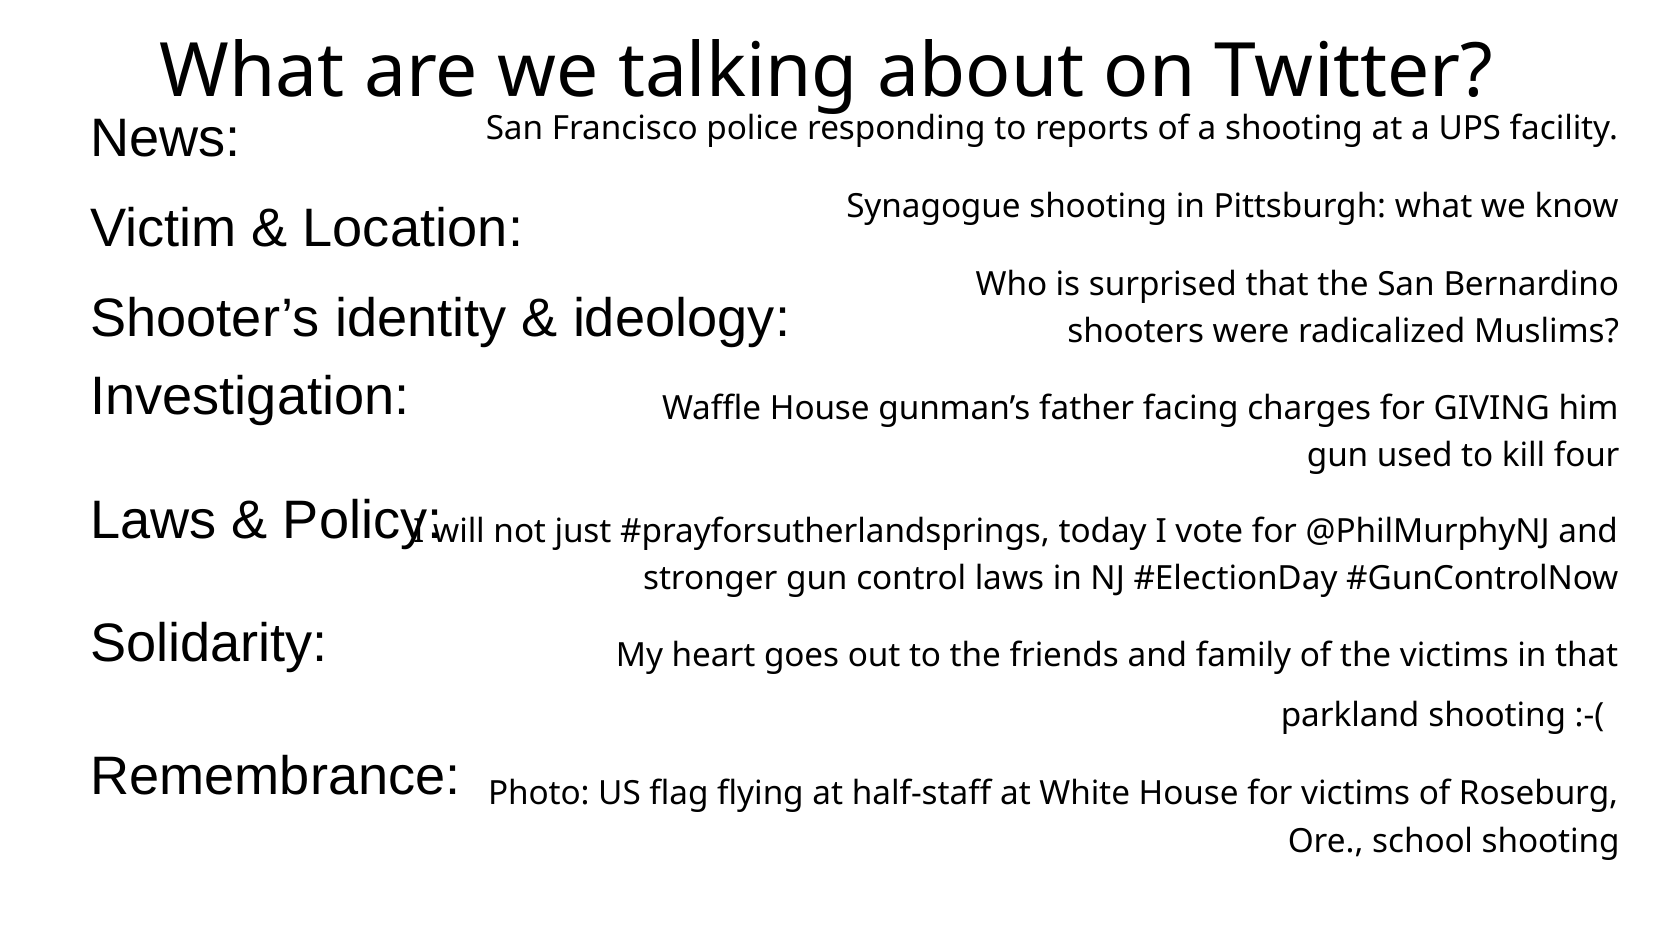

# What are we talking about on Twitter?
	San Francisco police responding to reports of a shooting at a UPS facility.
	Synagogue shooting in Pittsburgh: what we know
 								Who is surprised that the San Bernardino shooters were radicalized Muslims?
 				Waffle House gunman’s father facing charges for GIVING him gun used to kill four
 	 I will not just #prayforsutherlandsprings, today I vote for @PhilMurphyNJ and stronger gun control laws in NJ #ElectionDay #GunControlNow
		 My heart goes out to the friends and family of the victims in that parkland shooting :-(
	 Photo: US flag flying at half-staff at White House for victims of Roseburg, Ore., school shooting
News:
Victim & Location:
Shooter’s identity & ideology:
Investigation: Waffle House gunman’s father facing charges for GIVING him gun used to kill four
Laws & Policy: 	 I will not just #prayforsutherlandsprings, today I vote for @PhilMurphyNJ and stronger gun control laws in NJ #Election Day #Uncontrollably
Solidarity:		 My heart goes out to the friends and family of the victims in that parkland shooting :-(
Remembrance:	 Photo: US flag flying at half-staff at White House for victims of Roseburg, Ore., school shooting